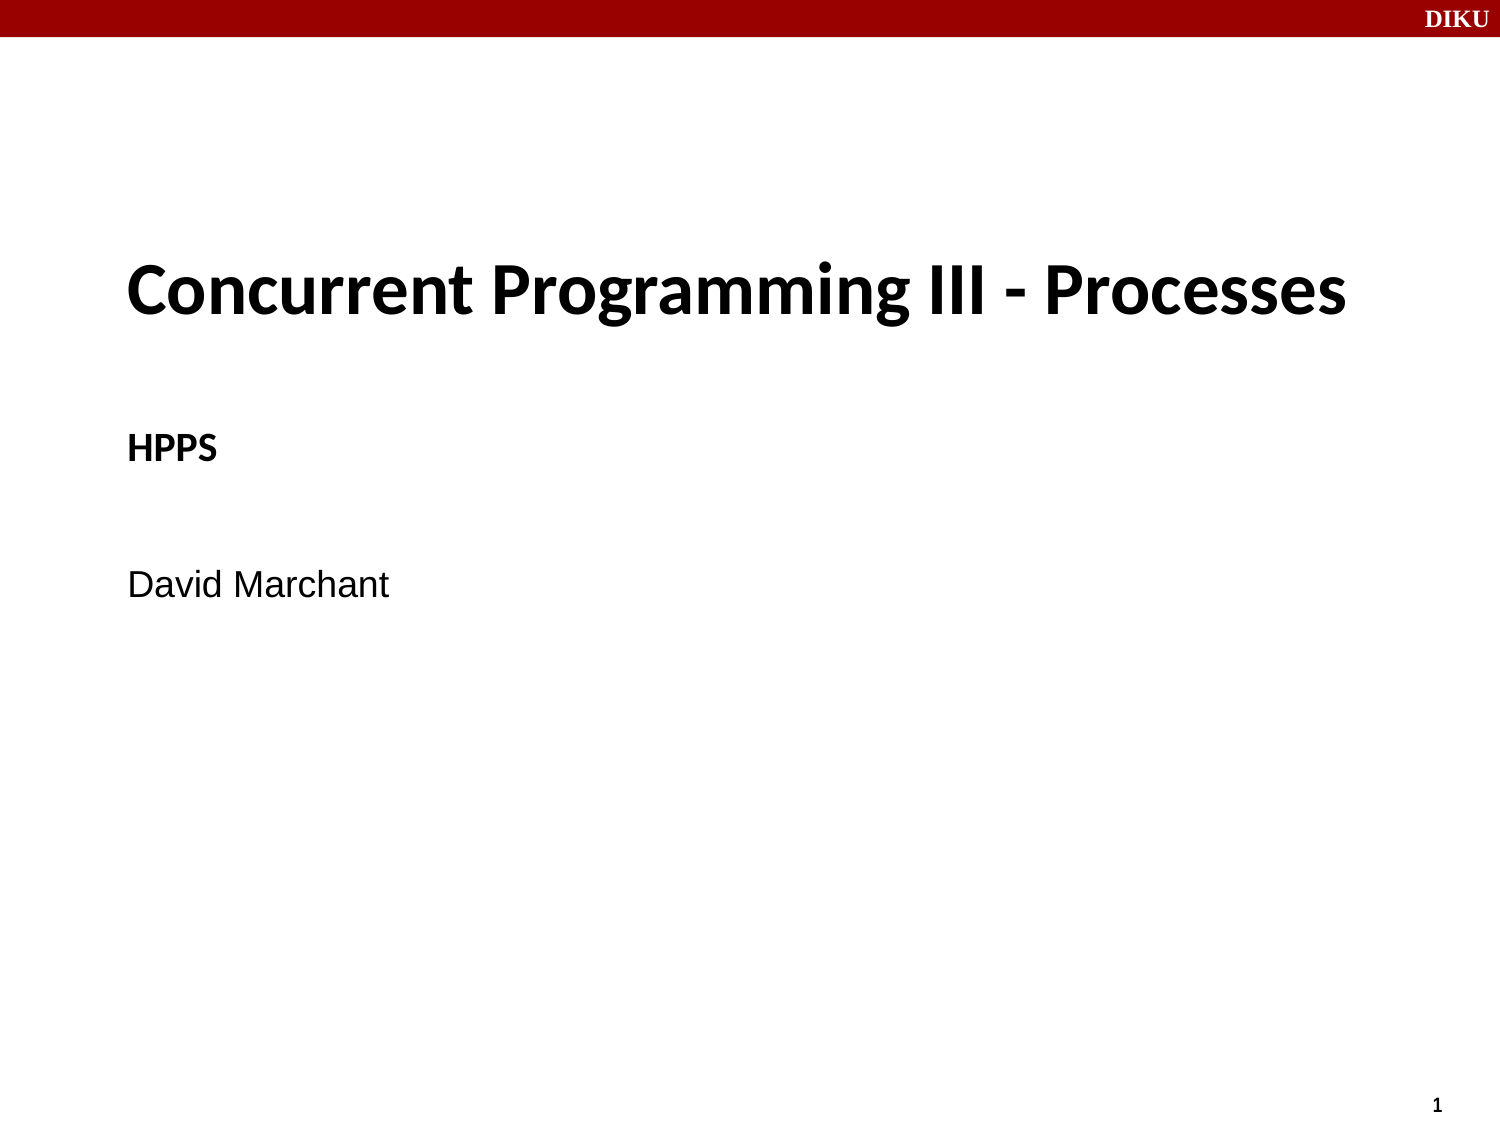

Concurrent Programming III - Processes
HPPS
David Marchant